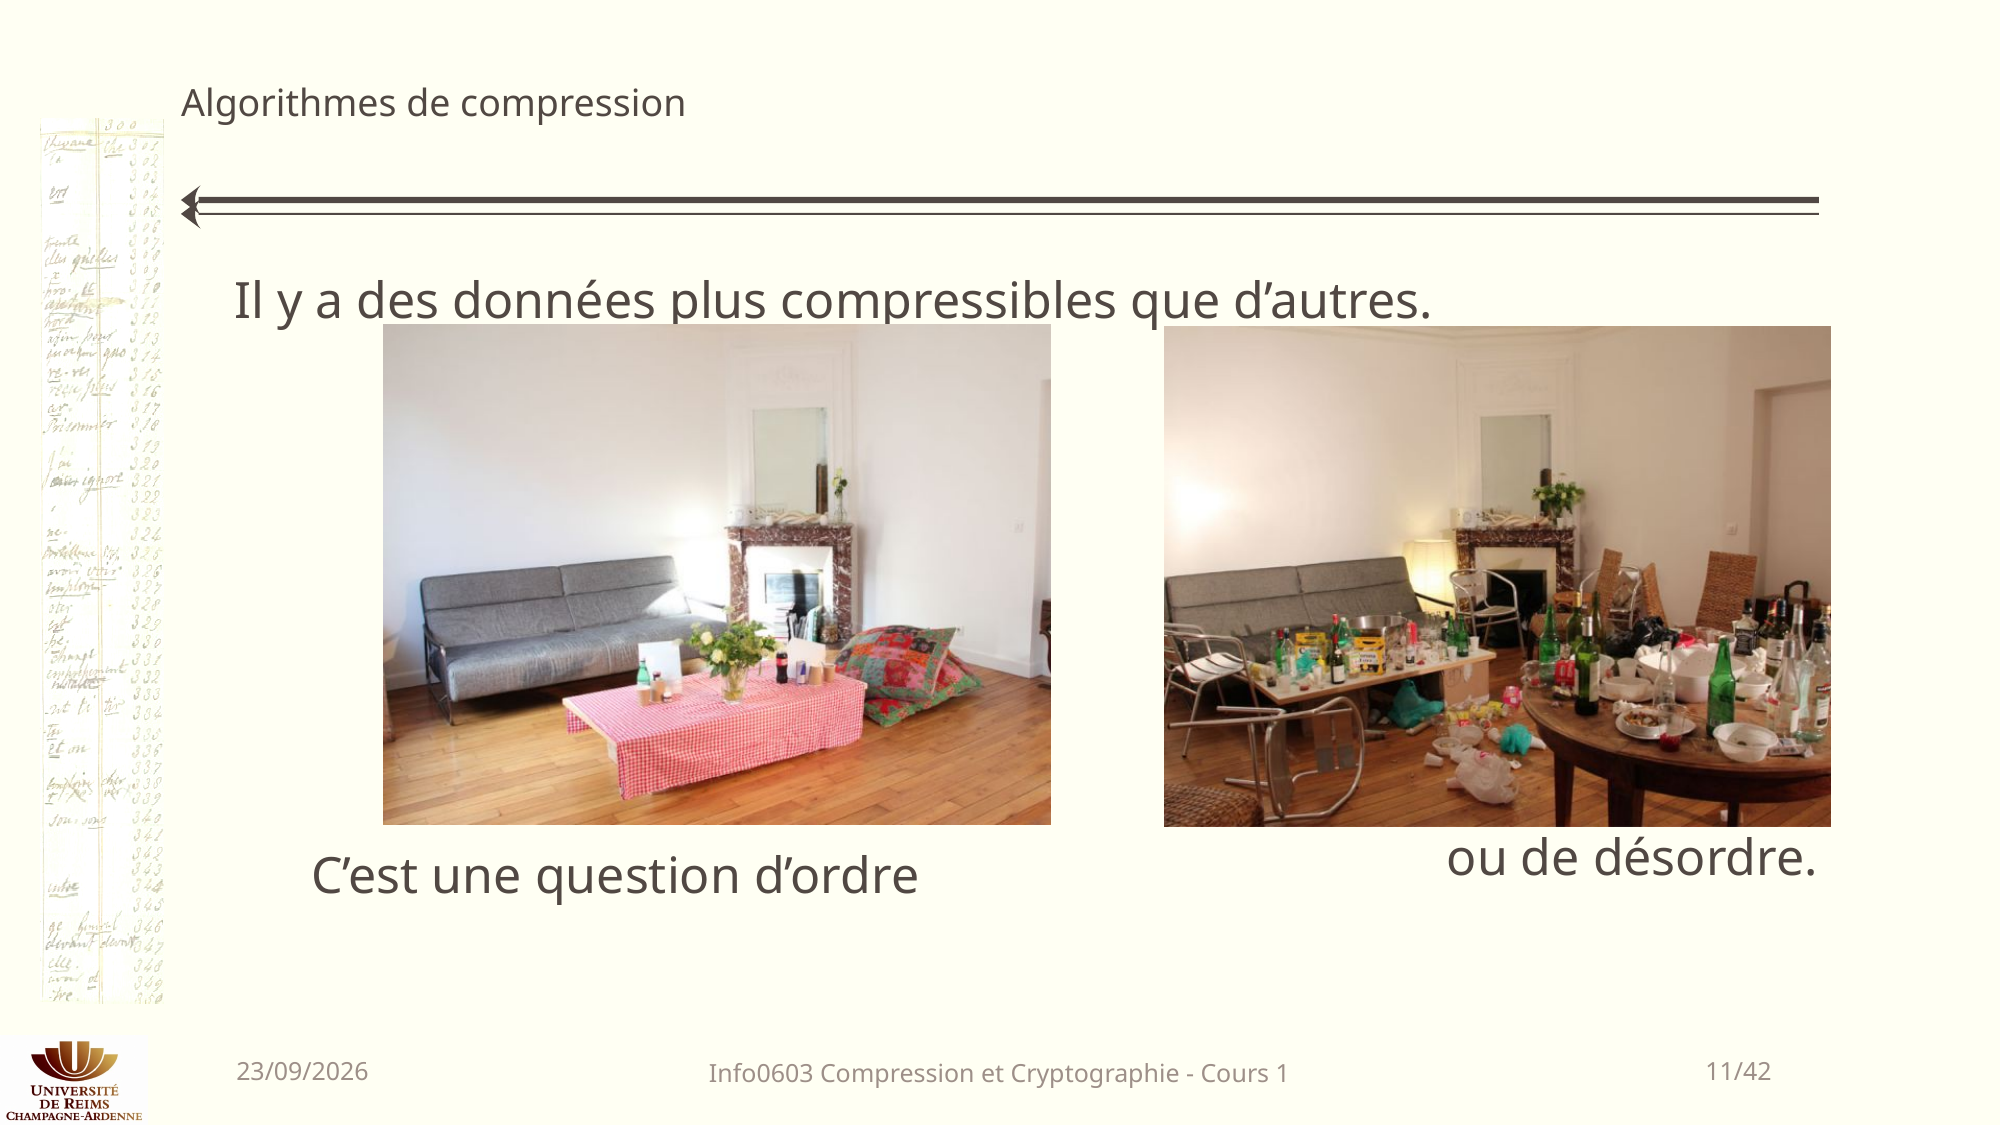

# Algorithmes de compression
Il y a des données plus compressibles que d’autres.
ou de désordre.
C’est une question d’ordre